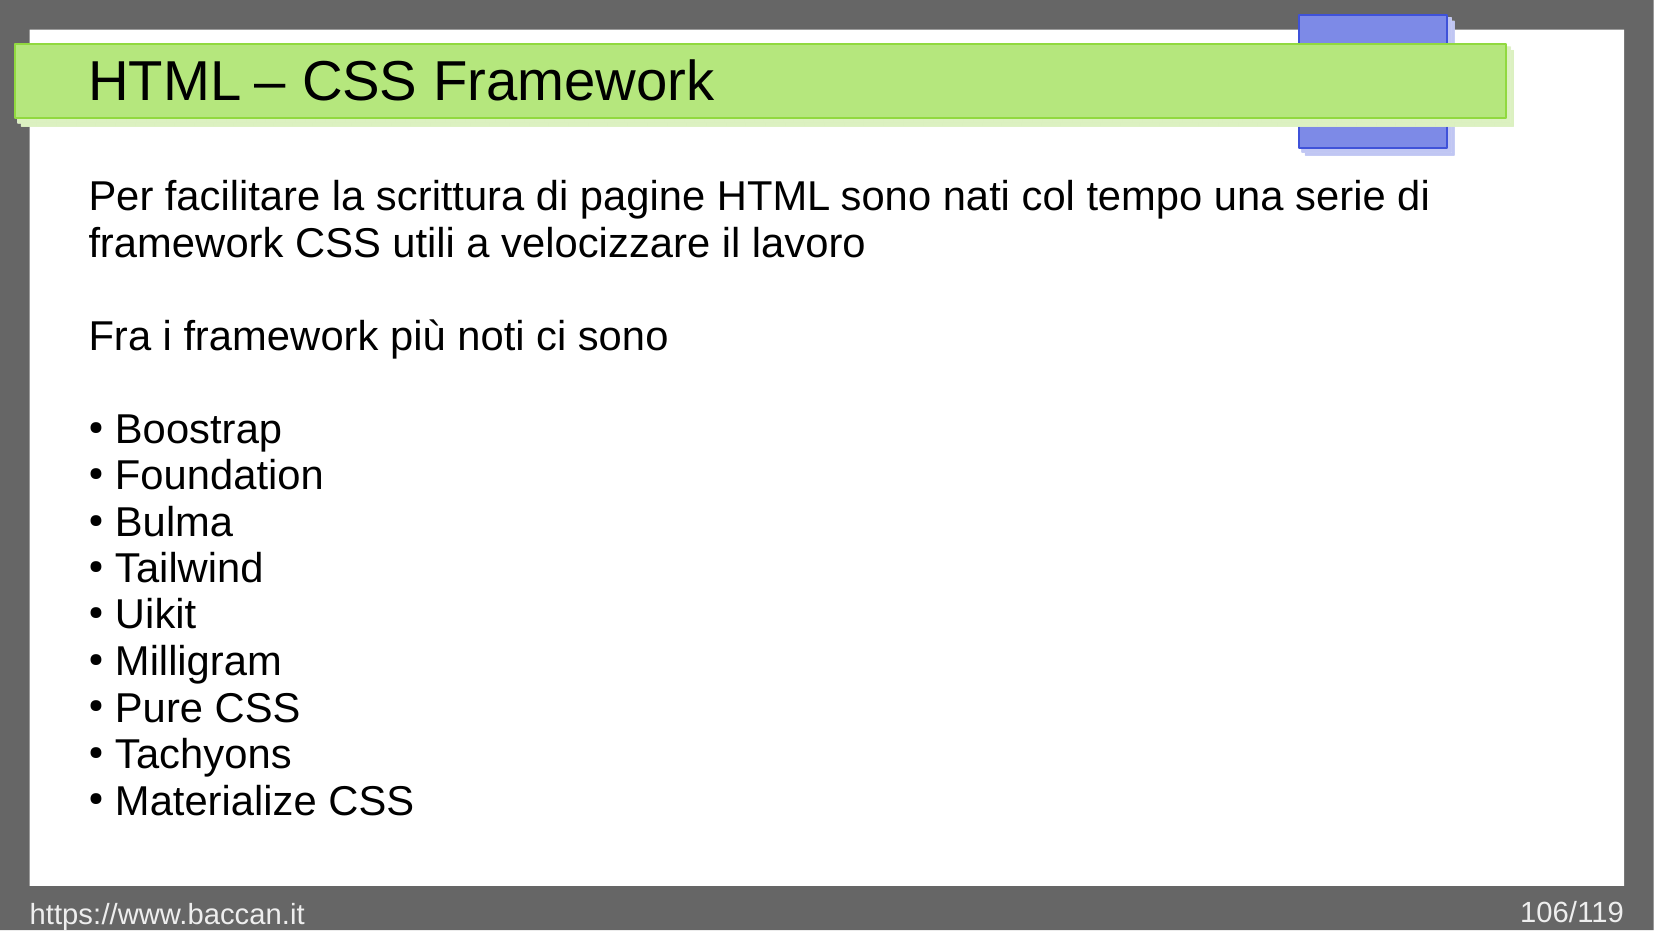

# HTML – CSS Framework
Per facilitare la scrittura di pagine HTML sono nati col tempo una serie di framework CSS utili a velocizzare il lavoro
Fra i framework più noti ci sono
 Boostrap
 Foundation
 Bulma
 Tailwind
 Uikit
 Milligram
 Pure CSS
 Tachyons
 Materialize CSS
106
https://www.baccan.it